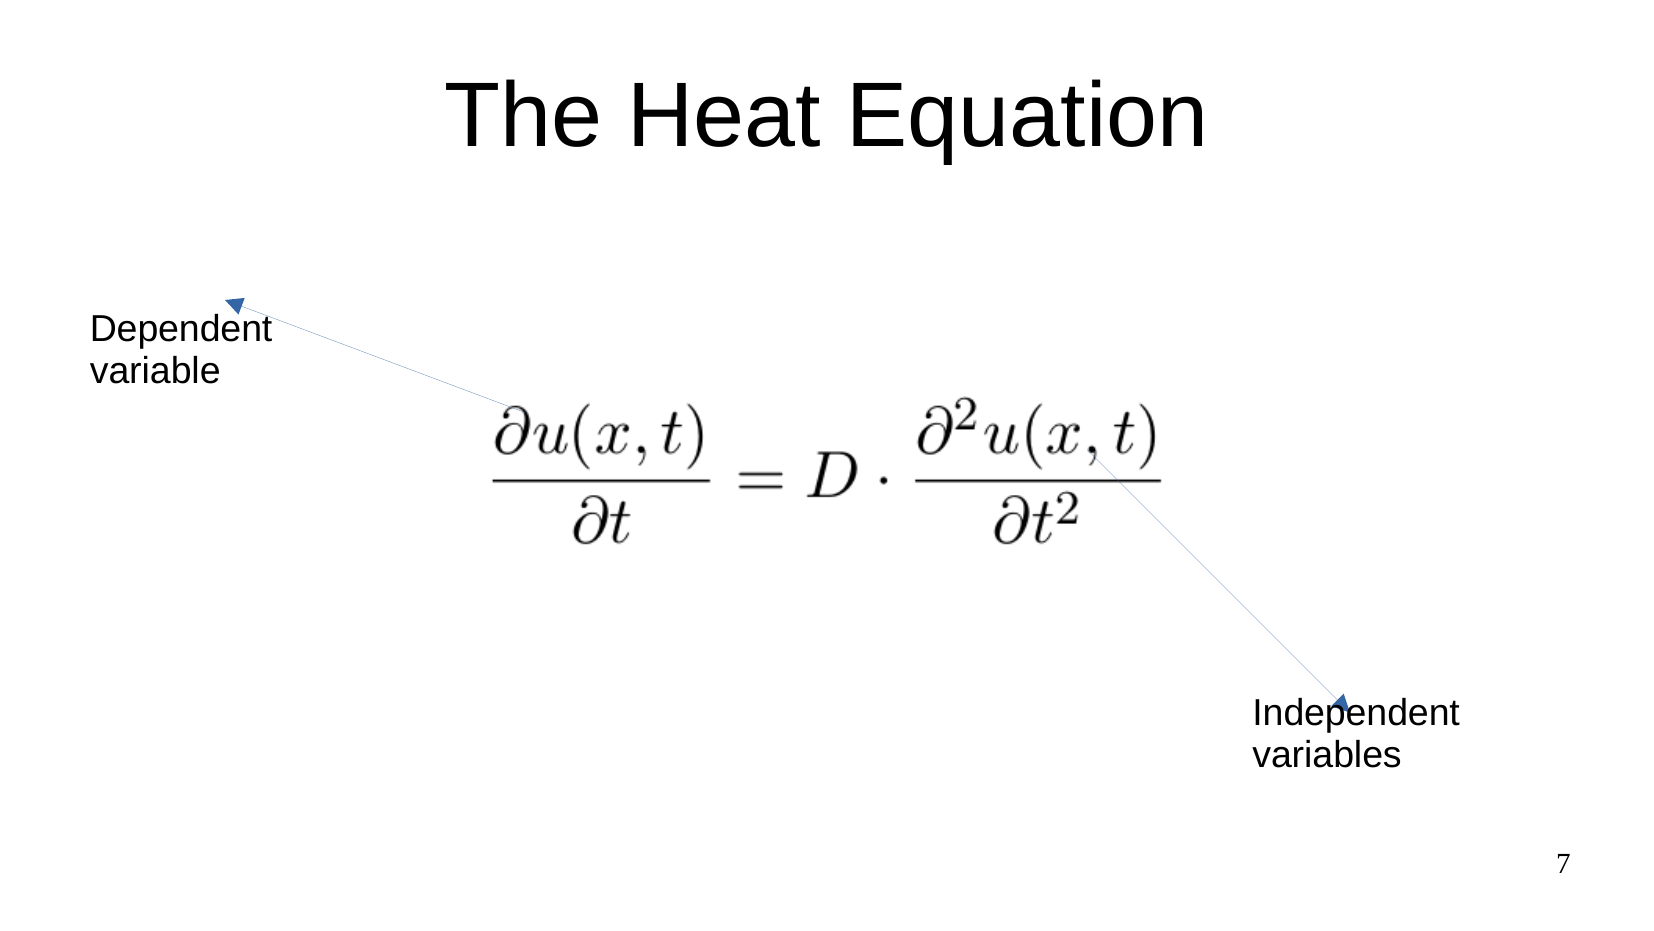

# The Heat Equation
Dependent
variable
Independent variables
7